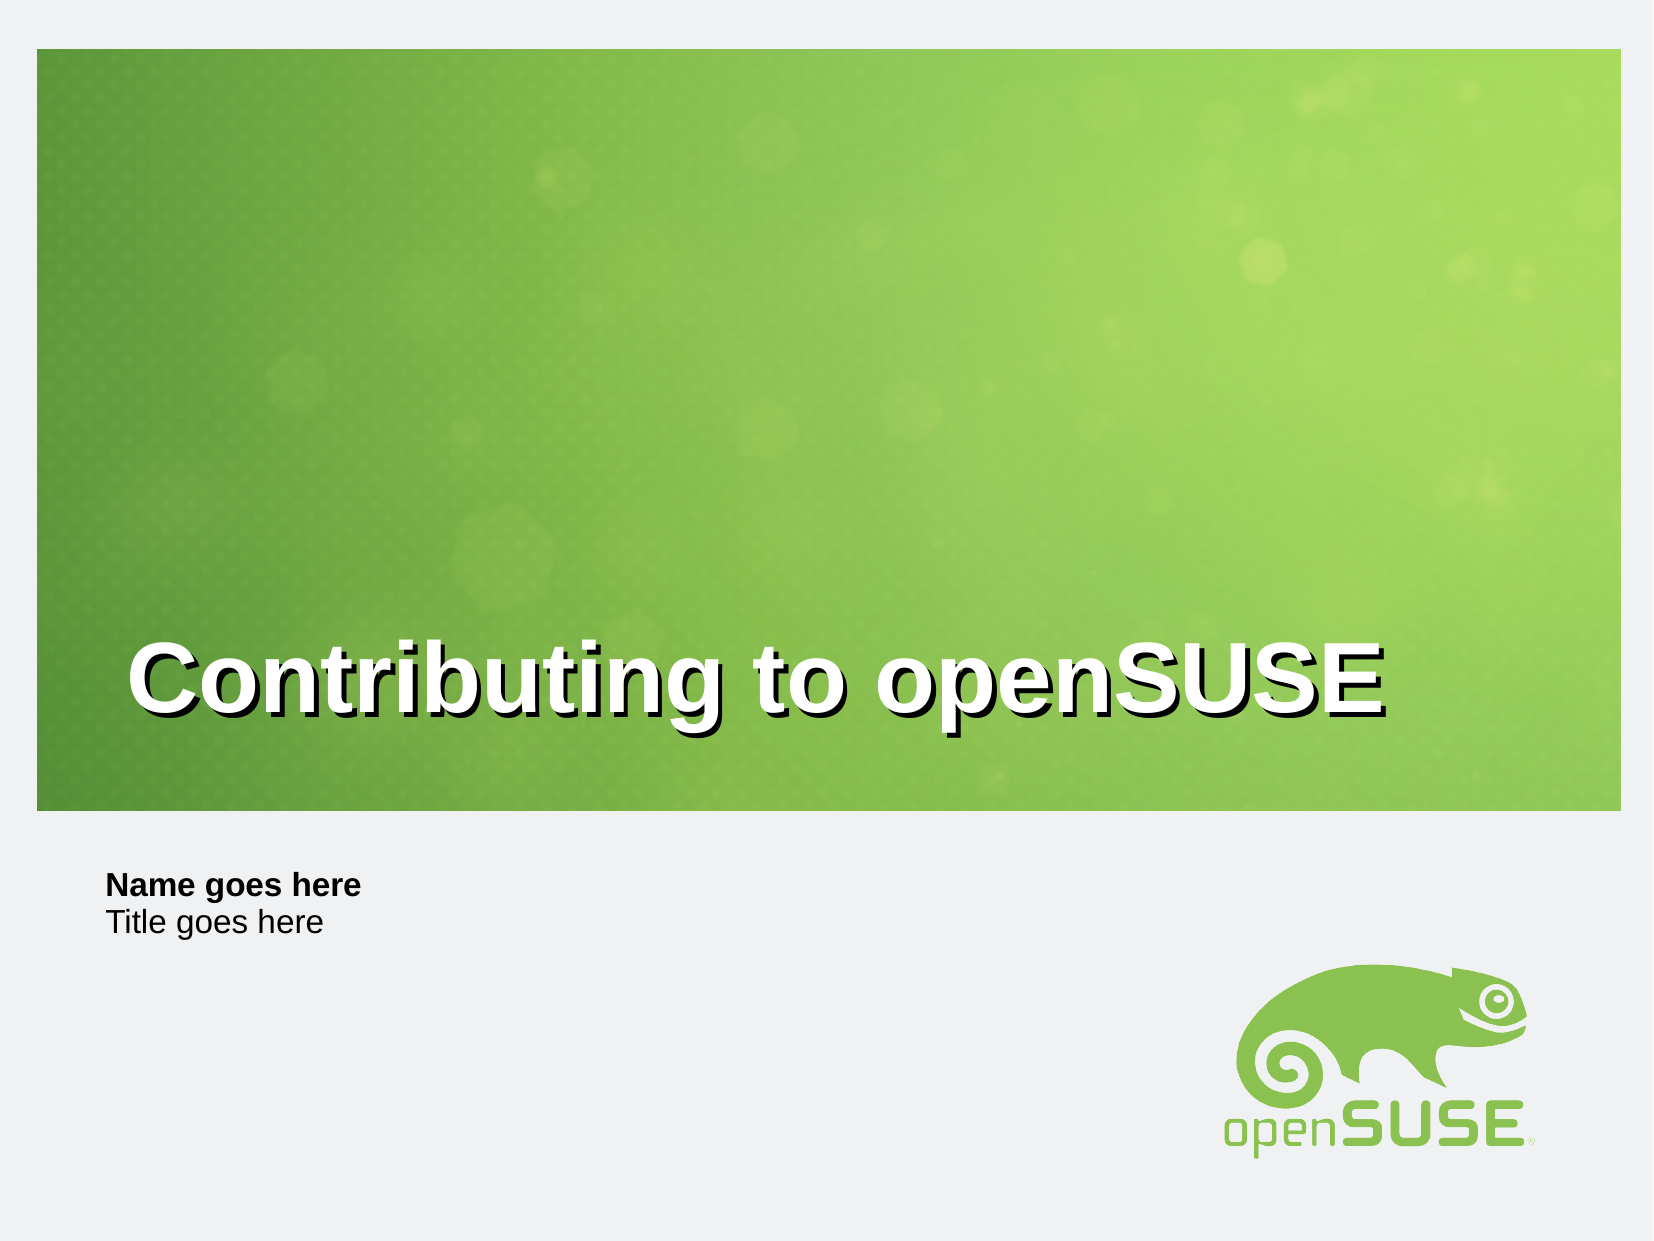

# Contributing to openSUSE
Name goes here
Title goes here
1